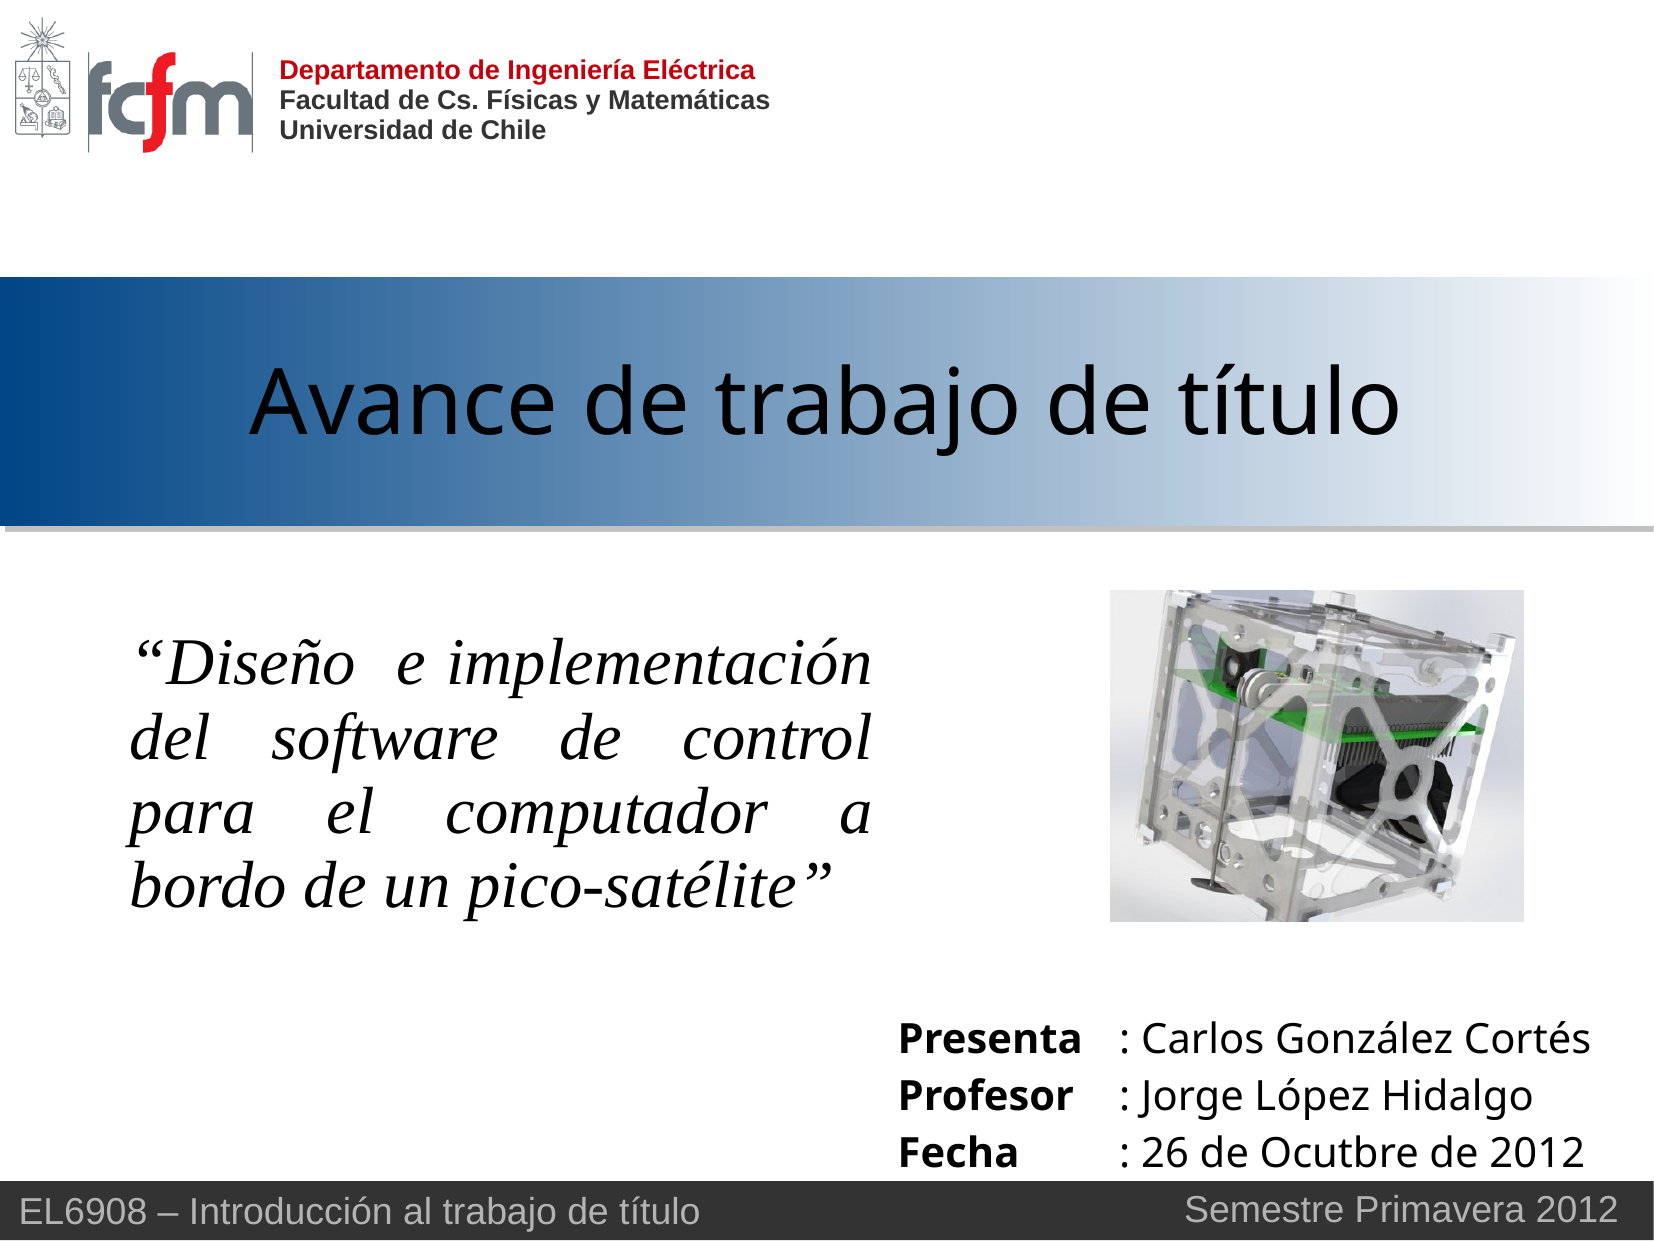

Departamento de Ingeniería Eléctrica
Facultad de Cs. Físicas y Matemáticas
Universidad de Chile
# Avance de trabajo de título
“Diseño e implementación del software de control para el computador a bordo de un pico-satélite”
Presenta	: Carlos González Cortés
Profesor	: Jorge López Hidalgo
Fecha		: 26 de Ocutbre de 2012
Semestre Primavera 2012
EL6908 – Introducción al trabajo de título